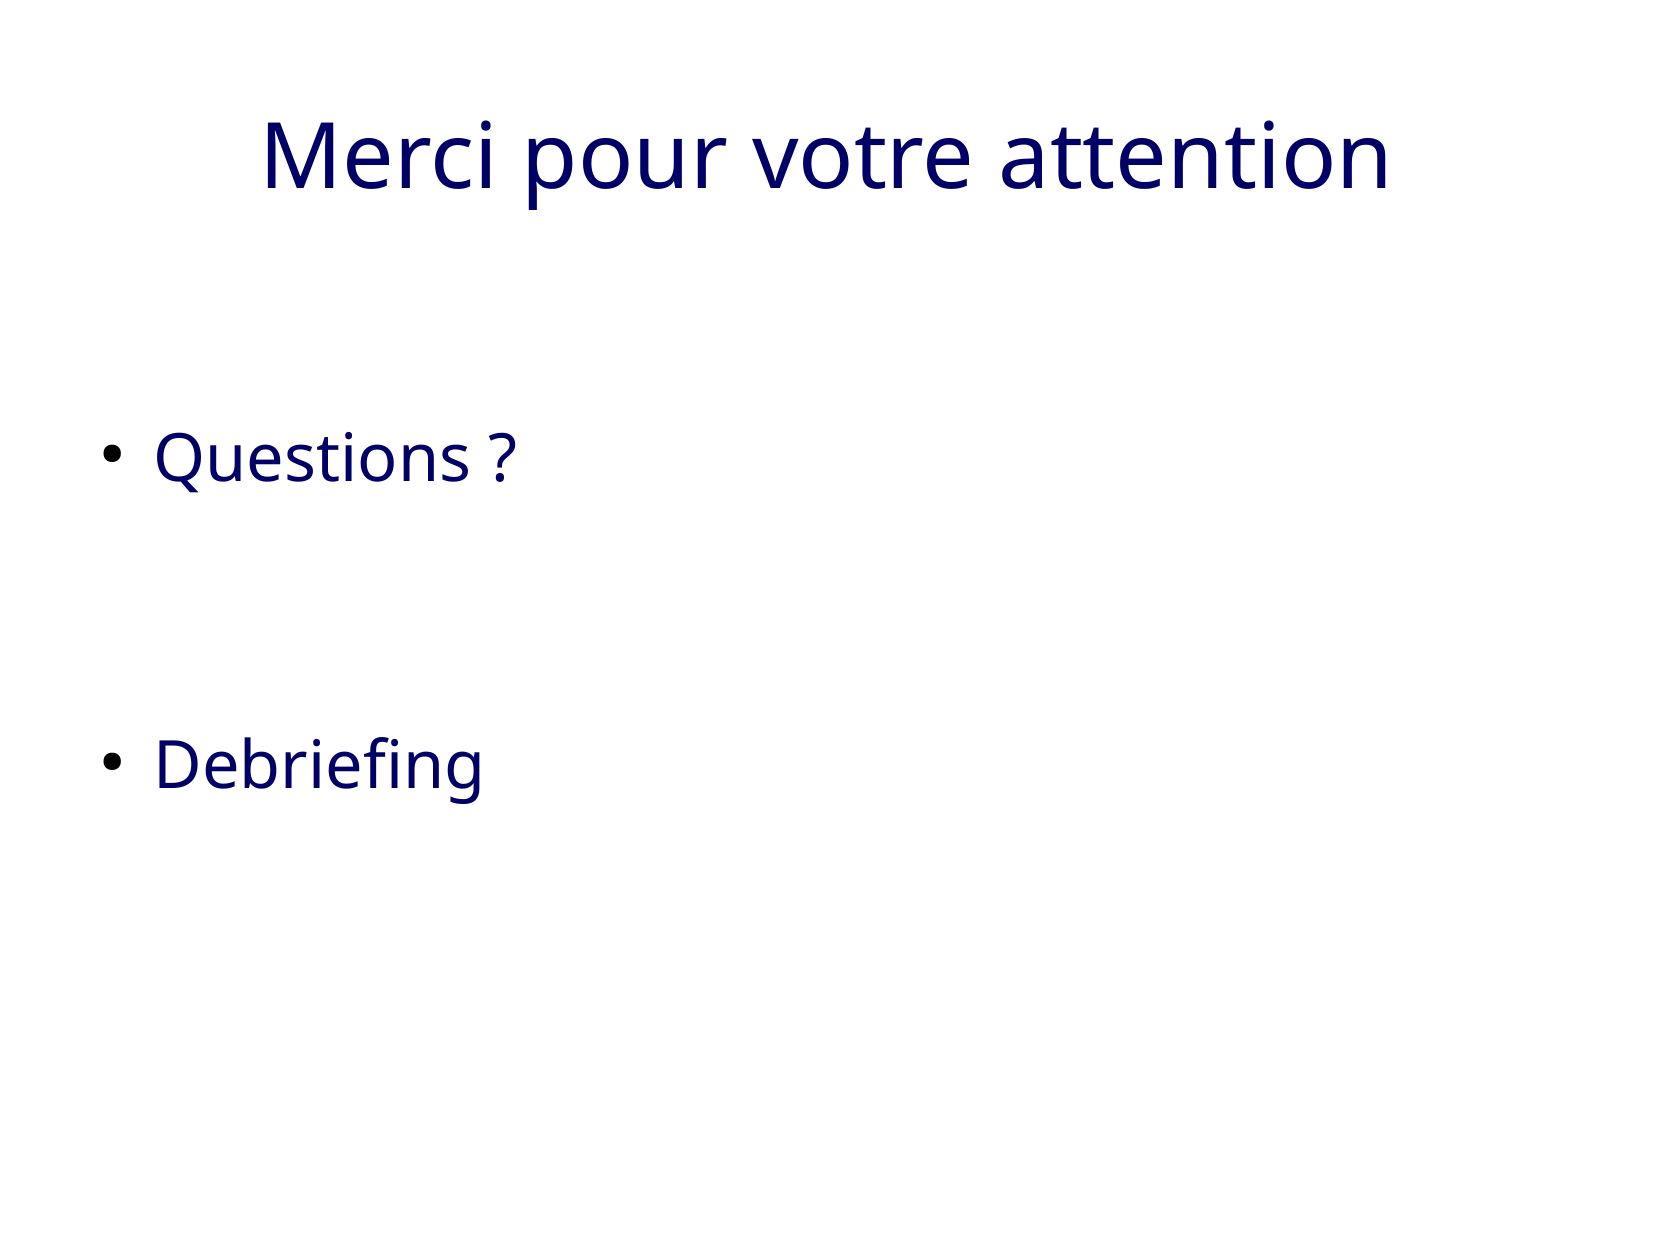

# Merci pour votre attention
Questions ?
Debriefing